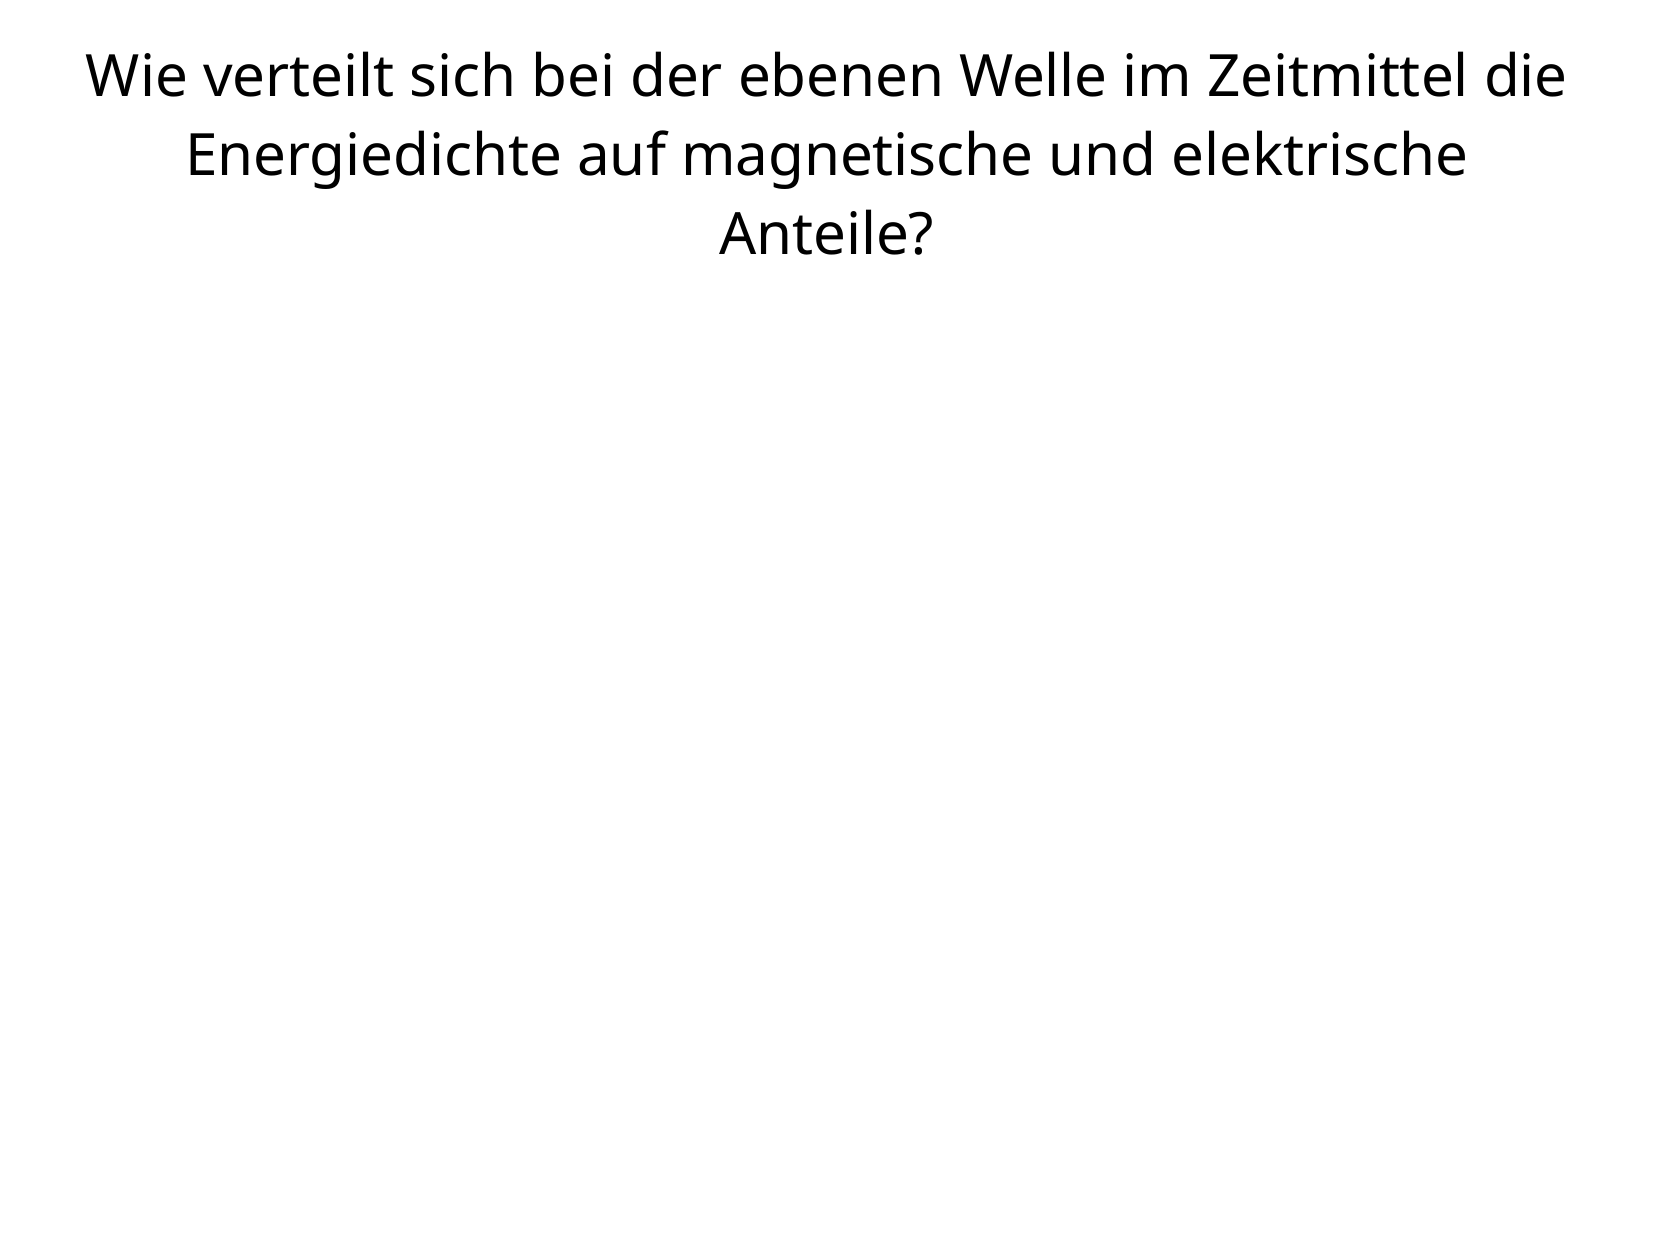

# Wie verteilt sich bei der ebenen Welle im Zeitmittel die Energiedichte auf magnetische und elektrische Anteile?